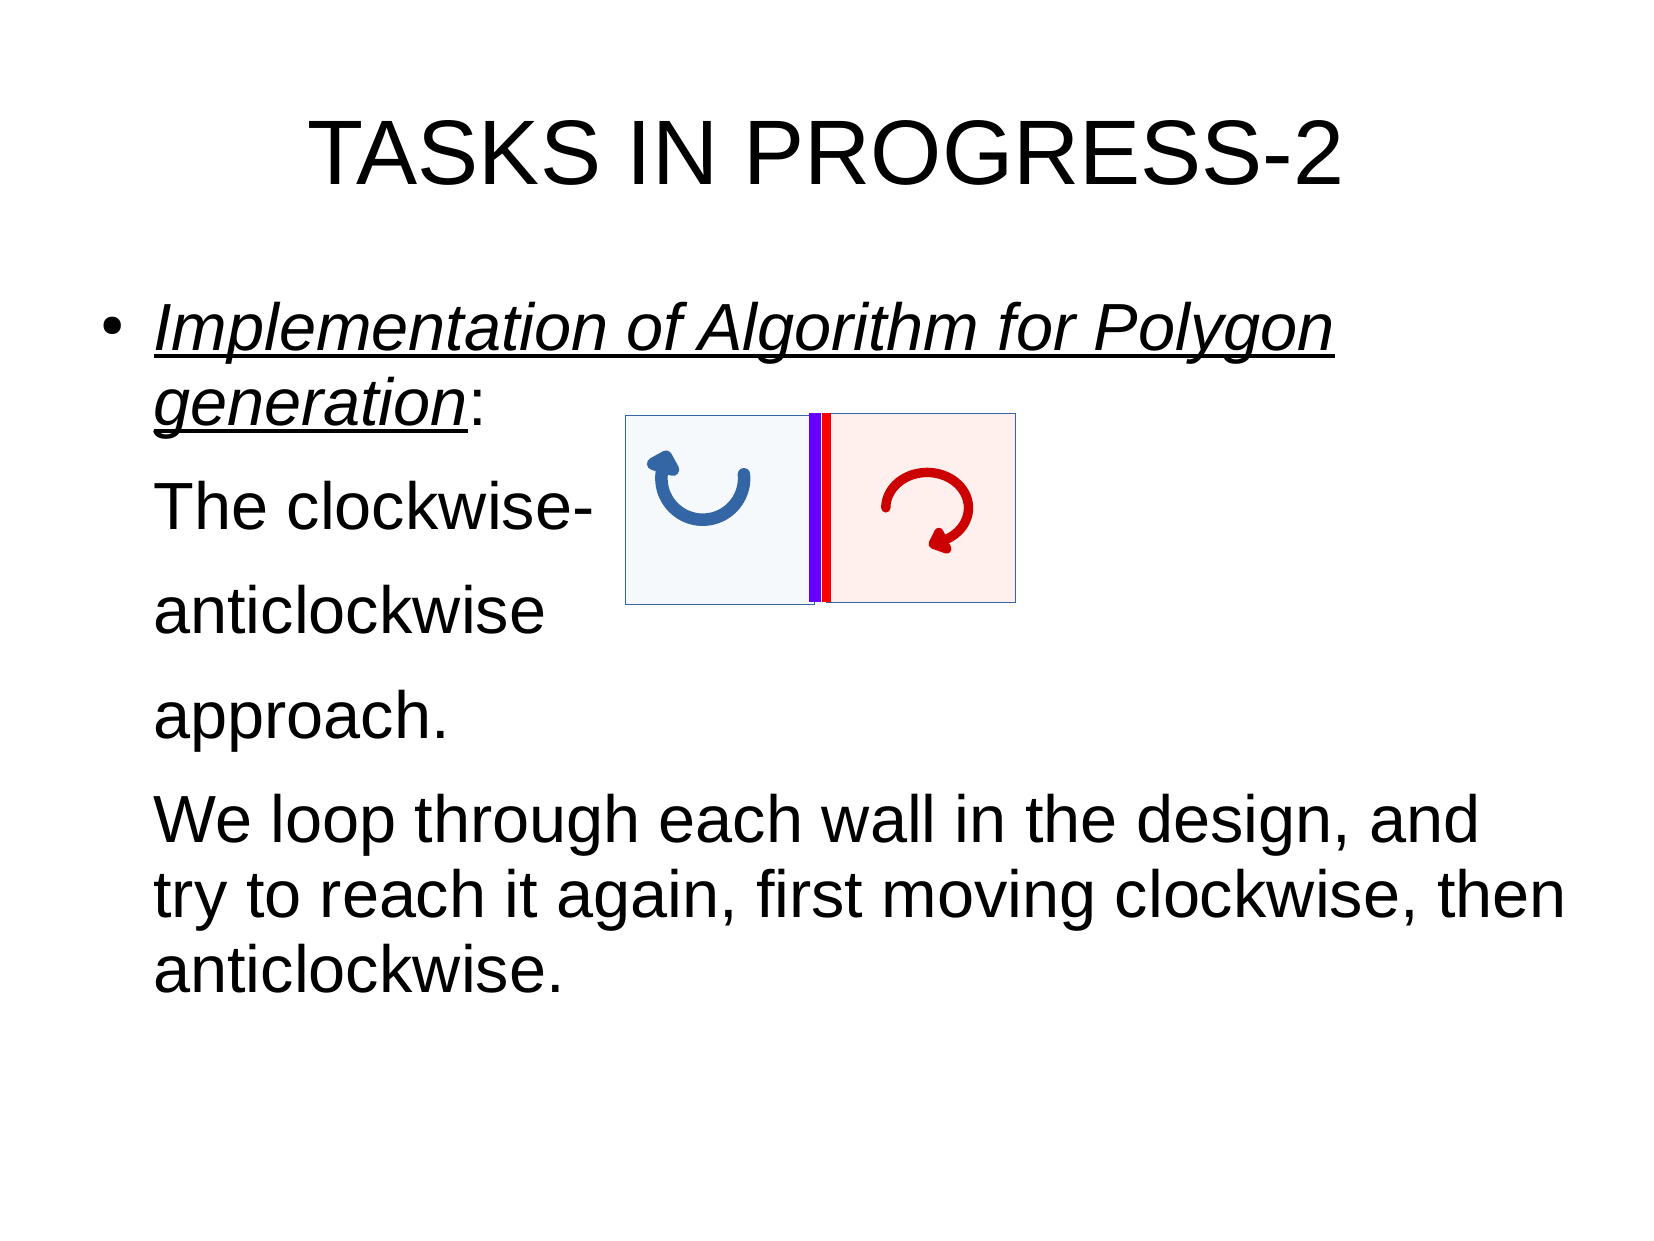

# TASKS IN PROGRESS-2
Implementation of Algorithm for Polygon generation:
The clockwise-
anticlockwise
approach.
We loop through each wall in the design, and try to reach it again, first moving clockwise, then anticlockwise.